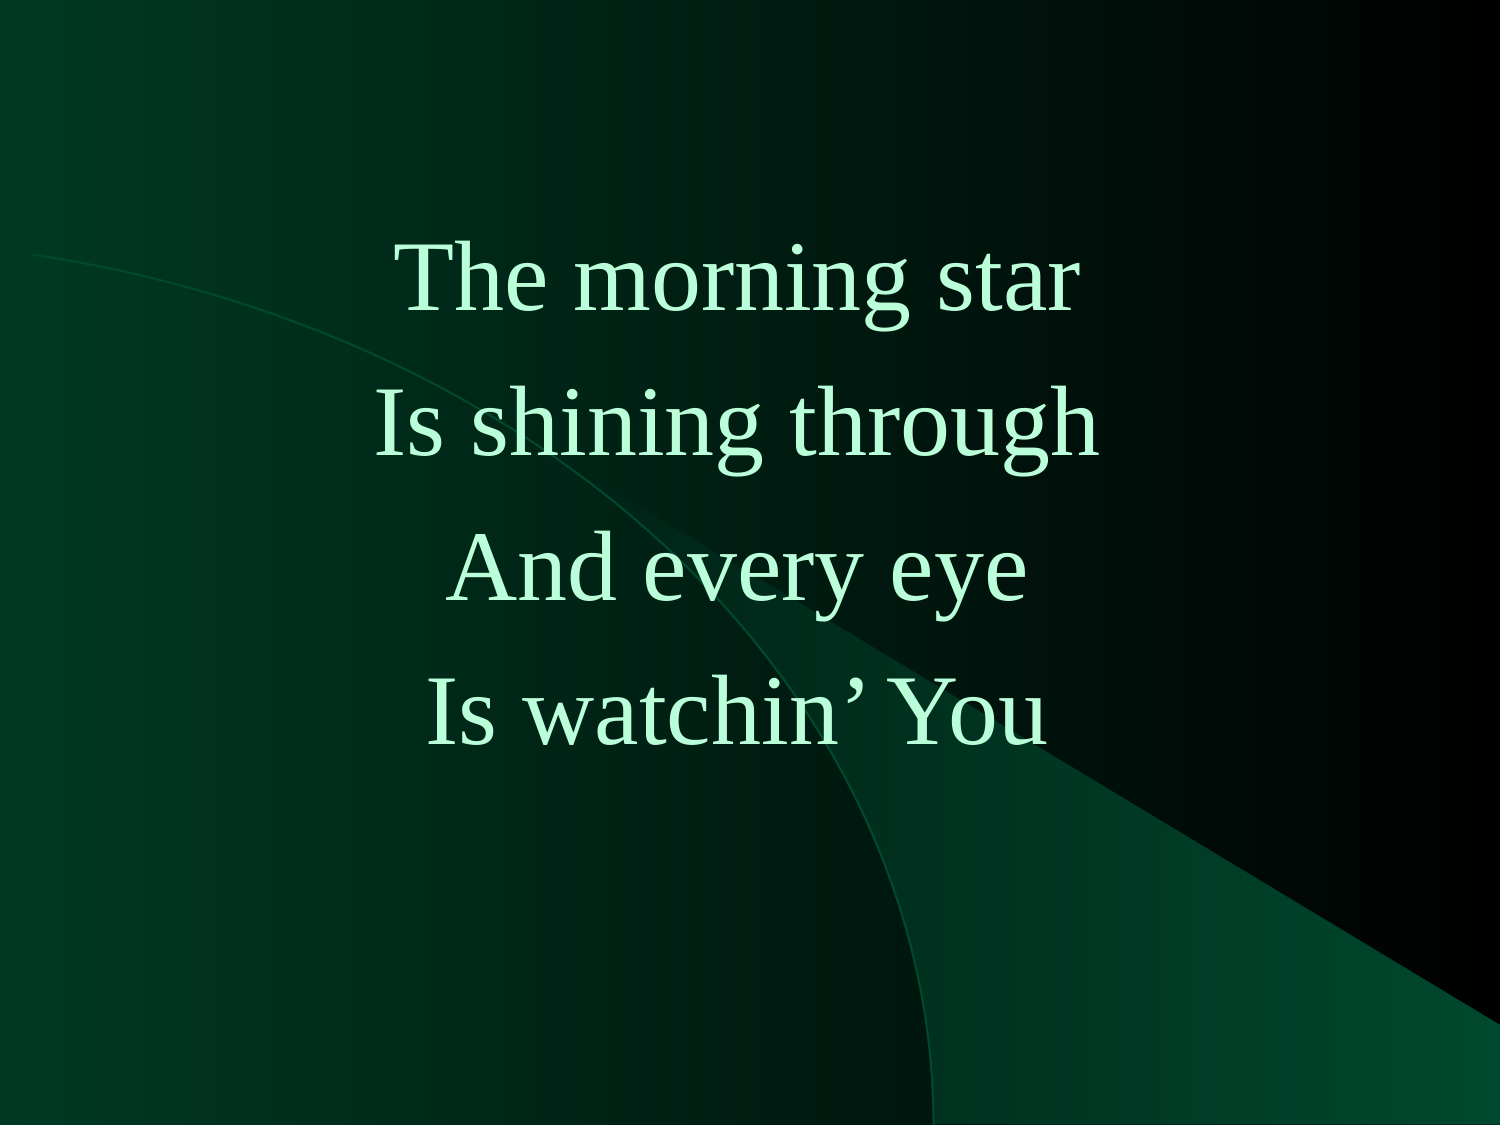

# The morning star
Is shining through
And every eye
Is watchin’ You